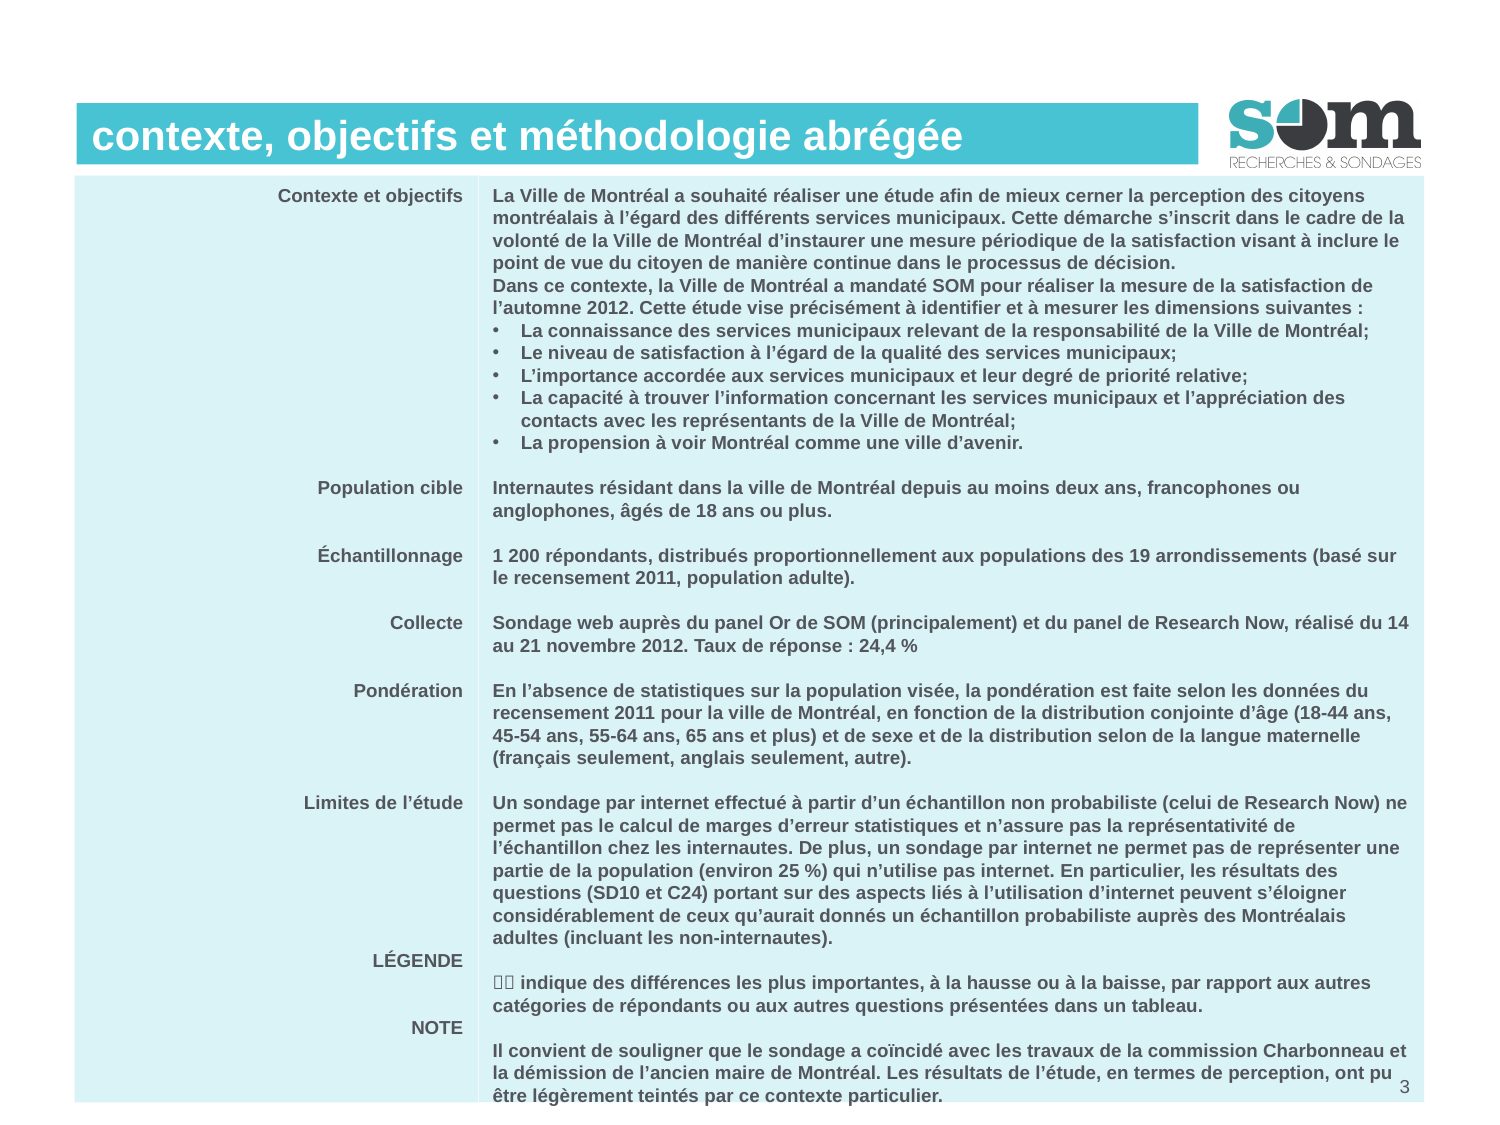

# contexte, objectifs et méthodologie abrégée
Contexte et objectifs
Population cible
Échantillonnage
Collecte
Pondération
Limites de l’étude
LÉGENDE
NOTE
La Ville de Montréal a souhaité réaliser une étude afin de mieux cerner la perception des citoyens montréalais à l’égard des différents services municipaux. Cette démarche s’inscrit dans le cadre de la volonté de la Ville de Montréal d’instaurer une mesure périodique de la satisfaction visant à inclure le point de vue du citoyen de manière continue dans le processus de décision.
Dans ce contexte, la Ville de Montréal a mandaté SOM pour réaliser la mesure de la satisfaction de l’automne 2012. Cette étude vise précisément à identifier et à mesurer les dimensions suivantes :
La connaissance des services municipaux relevant de la responsabilité de la Ville de Montréal;
Le niveau de satisfaction à l’égard de la qualité des services municipaux;
L’importance accordée aux services municipaux et leur degré de priorité relative;
La capacité à trouver l’information concernant les services municipaux et l’appréciation des contacts avec les représentants de la Ville de Montréal;
La propension à voir Montréal comme une ville d’avenir.
Internautes résidant dans la ville de Montréal depuis au moins deux ans, francophones ou anglophones, âgés de 18 ans ou plus.
1 200 répondants, distribués proportionnellement aux populations des 19 arrondissements (basé sur le recensement 2011, population adulte).
Sondage web auprès du panel Or de SOM (principalement) et du panel de Research Now, réalisé du 14 au 21 novembre 2012. Taux de réponse : 24,4 %
En l’absence de statistiques sur la population visée, la pondération est faite selon les données du recensement 2011 pour la ville de Montréal, en fonction de la distribution conjointe d’âge (18-44 ans, 45-54 ans, 55-64 ans, 65 ans et plus) et de sexe et de la distribution selon de la langue maternelle (français seulement, anglais seulement, autre).
Un sondage par internet effectué à partir d’un échantillon non probabiliste (celui de Research Now) ne permet pas le calcul de marges d’erreur statistiques et n’assure pas la représentativité de l’échantillon chez les internautes. De plus, un sondage par internet ne permet pas de représenter une partie de la population (environ 25 %) qui n’utilise pas internet. En particulier, les résultats des questions (SD10 et C24) portant sur des aspects liés à l’utilisation d’internet peuvent s’éloigner considérablement de ceux qu’aurait donnés un échantillon probabiliste auprès des Montréalais adultes (incluant les non-internautes).
 indique des différences les plus importantes, à la hausse ou à la baisse, par rapport aux autres catégories de répondants ou aux autres questions présentées dans un tableau.
Il convient de souligner que le sondage a coïncidé avec les travaux de la commission Charbonneau et la démission de l’ancien maire de Montréal. Les résultats de l’étude, en termes de perception, ont pu être légèrement teintés par ce contexte particulier.